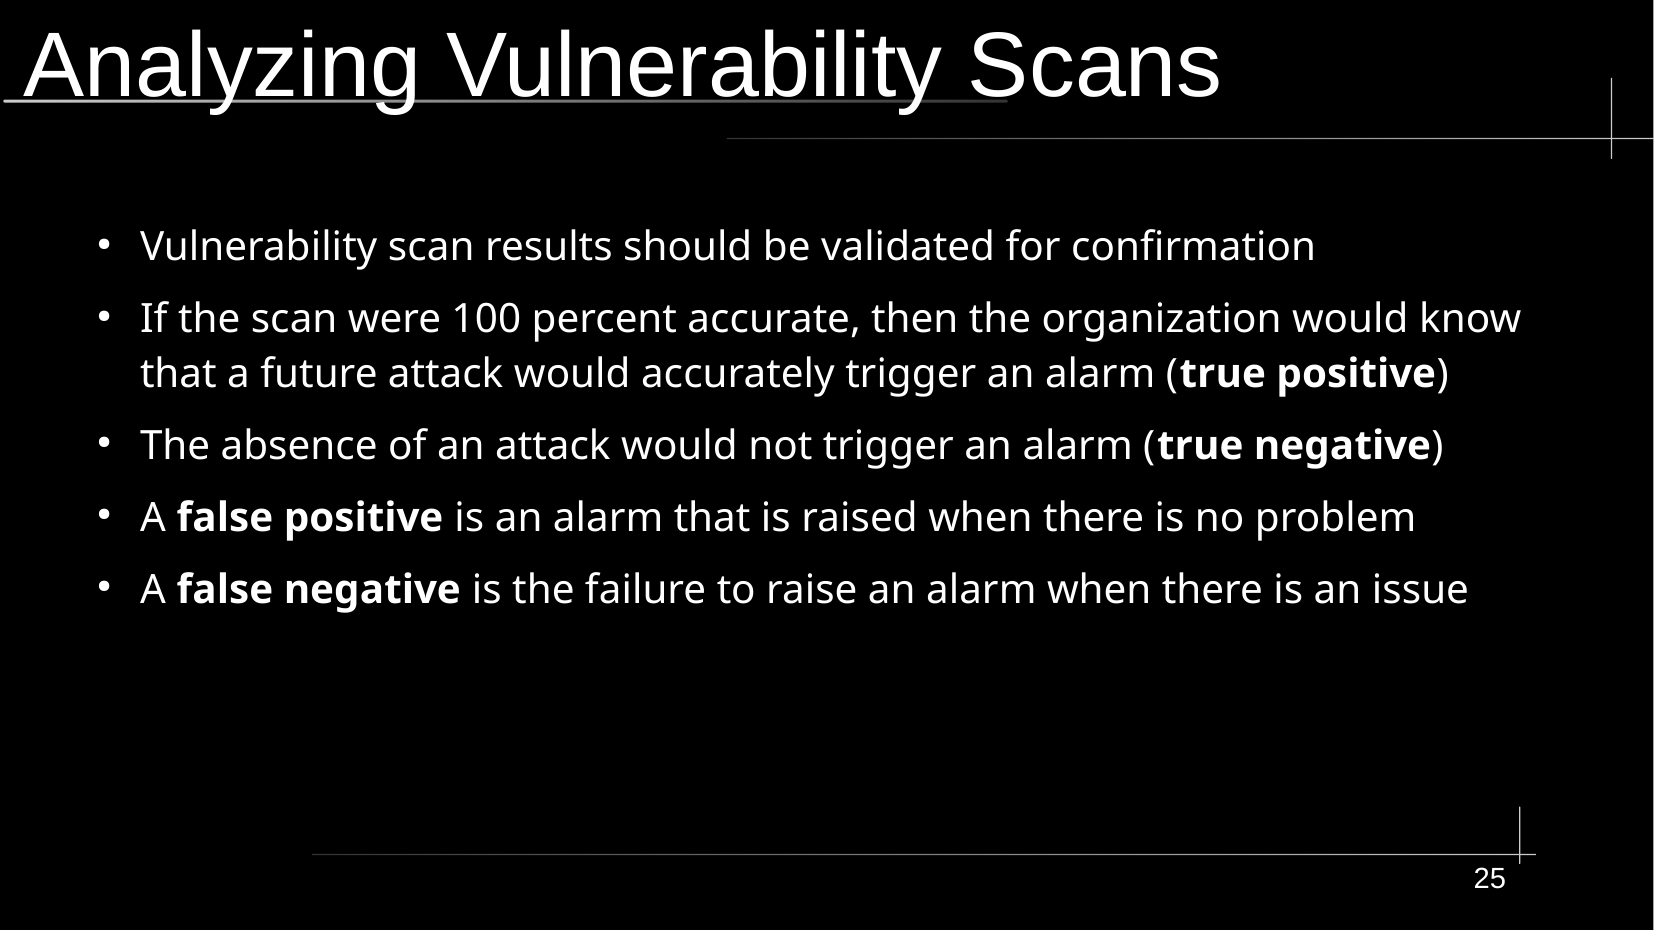

# Analyzing Vulnerability Scans
Vulnerability scan results should be validated for confirmation
If the scan were 100 percent accurate, then the organization would know that a future attack would accurately trigger an alarm (true positive)
The absence of an attack would not trigger an alarm (true negative)
A false positive is an alarm that is raised when there is no problem
A false negative is the failure to raise an alarm when there is an issue
25